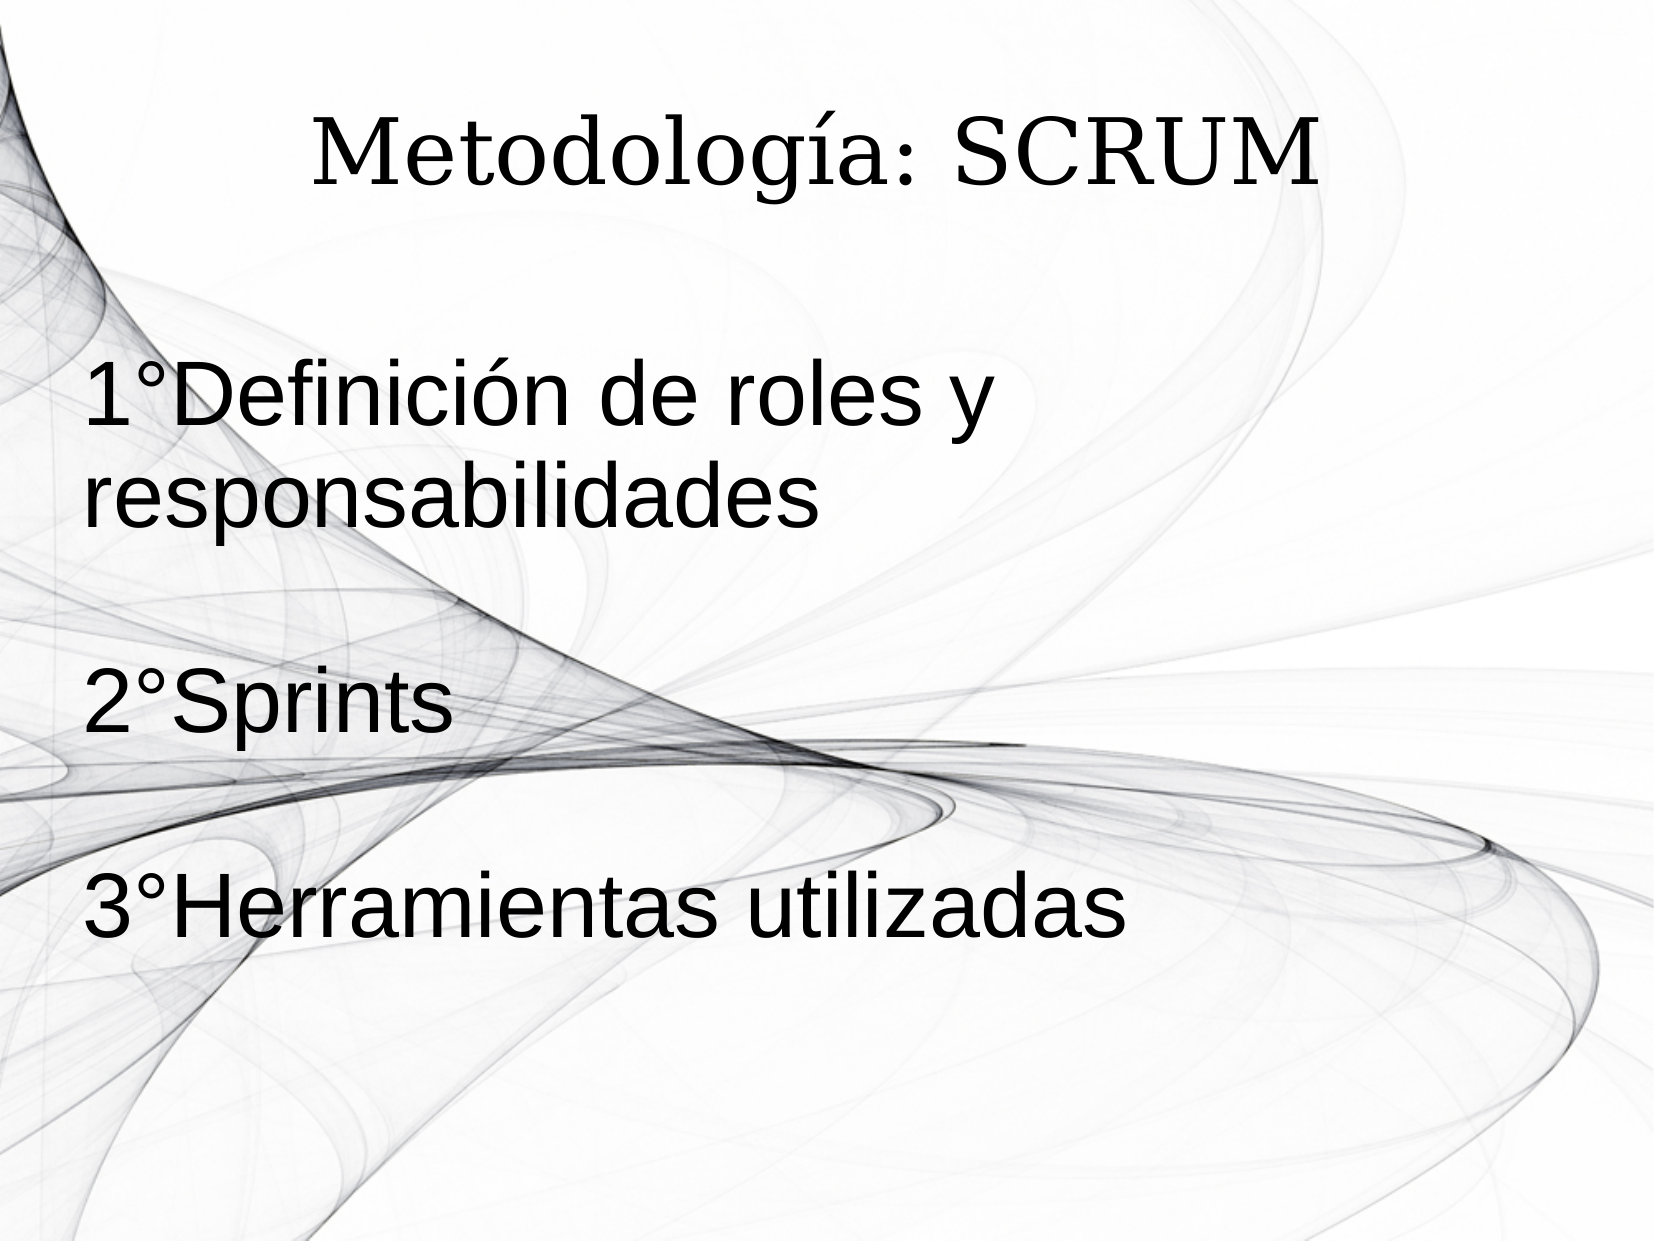

# Metodología: SCRUM
1°Definición de roles y responsabilidades
2°Sprints
3°Herramientas utilizadas